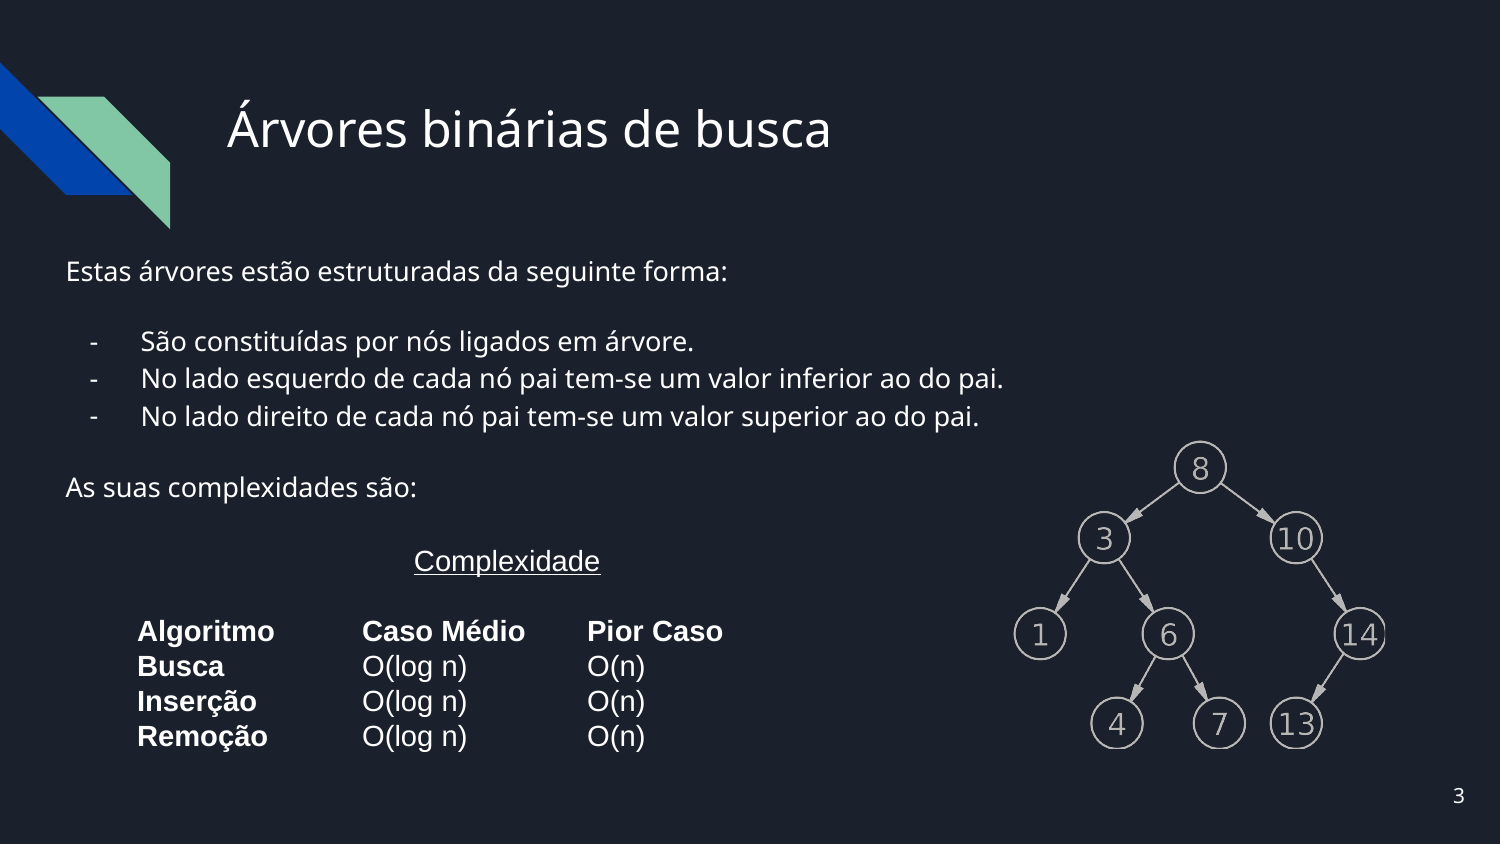

Árvores binárias de busca
# Estas árvores estão estruturadas da seguinte forma:
São constituídas por nós ligados em árvore.
No lado esquerdo de cada nó pai tem-se um valor inferior ao do pai.
No lado direito de cada nó pai tem-se um valor superior ao do pai.
As suas complexidades são:
Complexidade
Algoritmo		Caso Médio	Pior Caso
Busca		O(log n)		O(n)
Inserção		O(log n)		O(n)
Remoção		O(log n)		O(n)